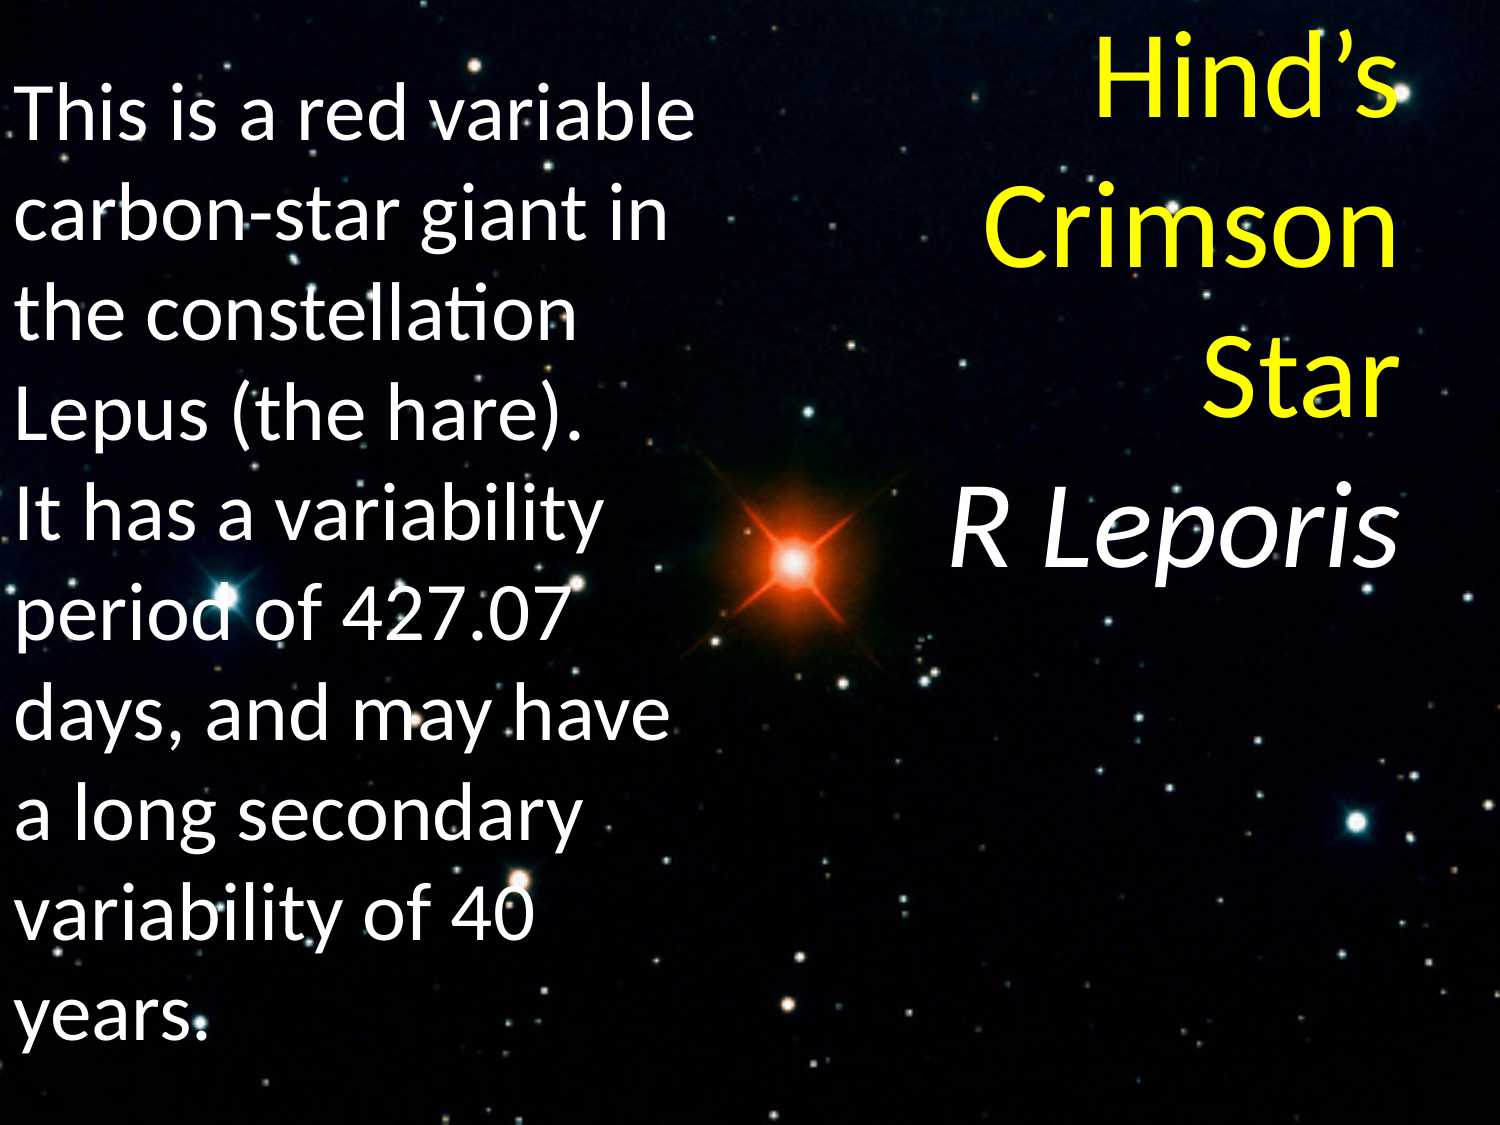

Hind’s Crimson
Star
R Leporis
This is a red variable carbon-star giant in the constellation Lepus (the hare).
It has a variability period of 427.07 days, and may have a long secondary variability of 40 years.